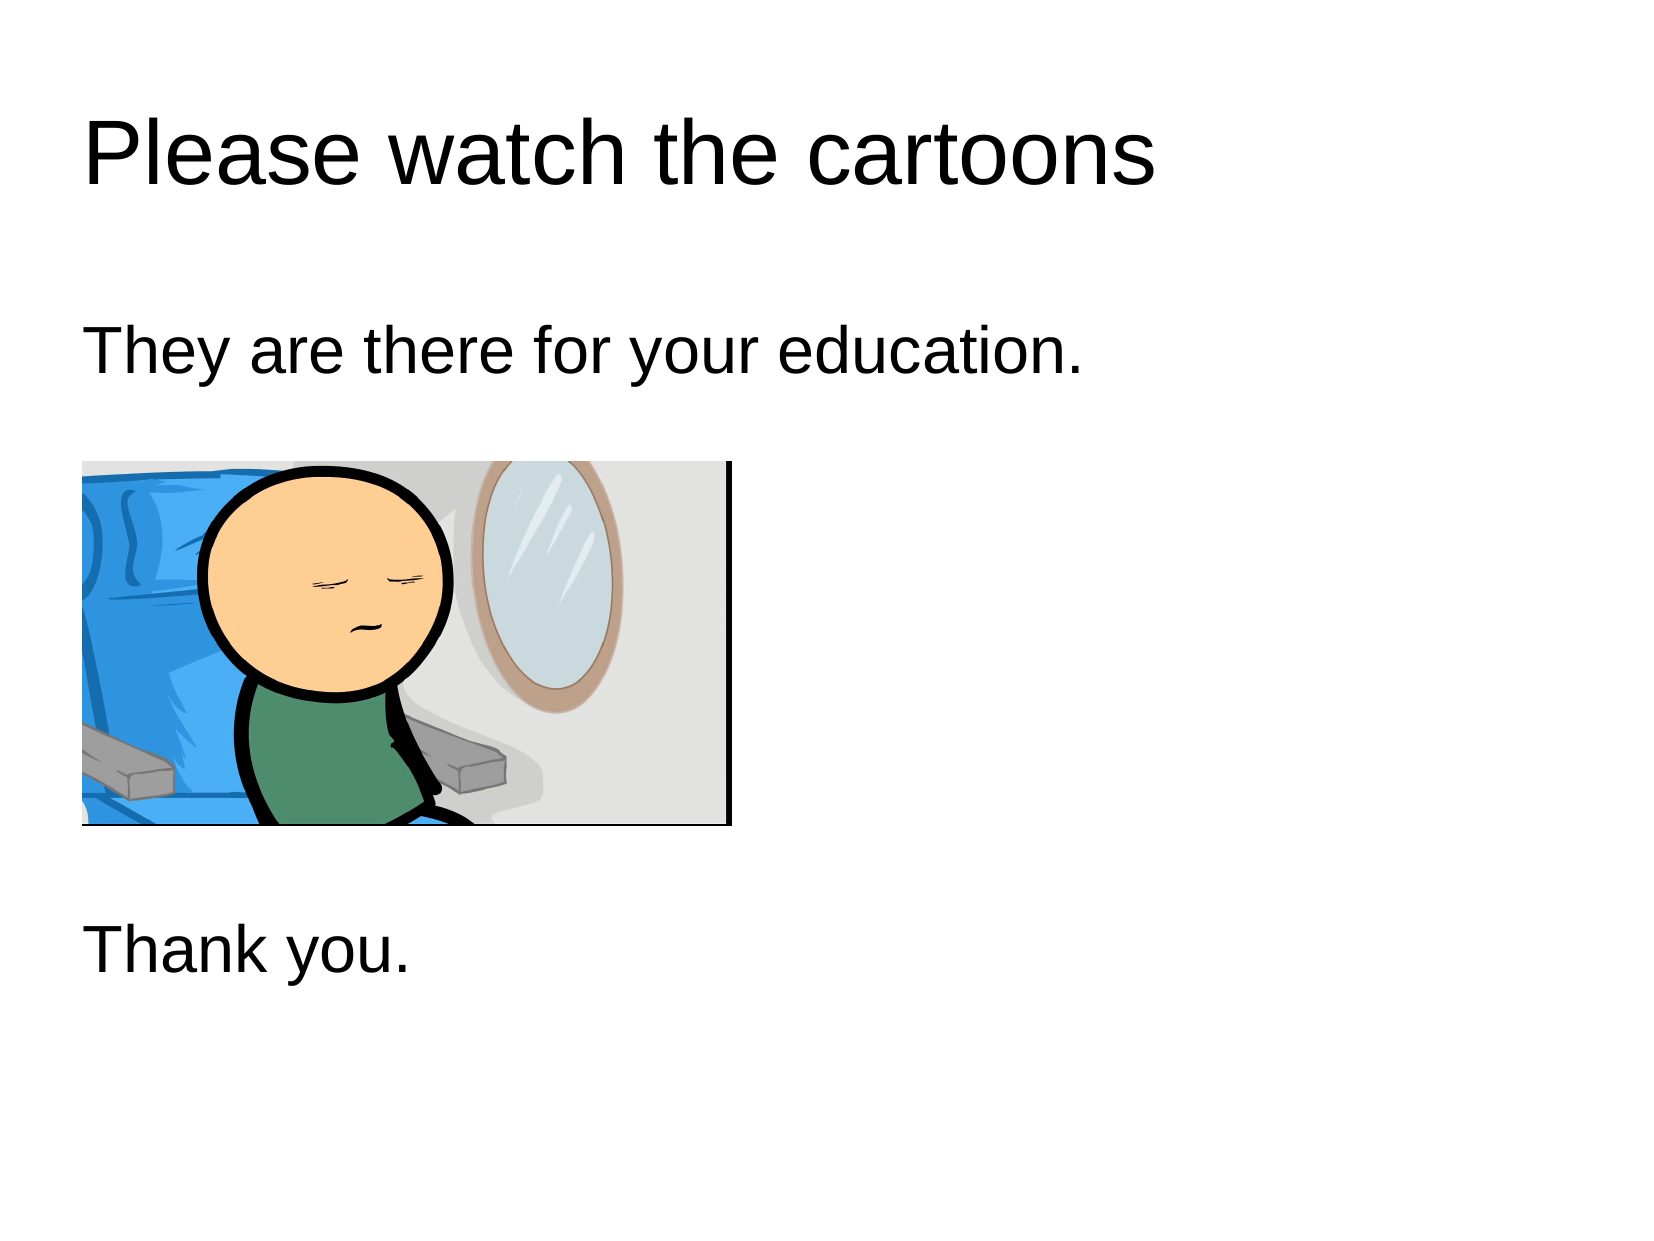

# Please watch the cartoons
They are there for your education.
Thank you.